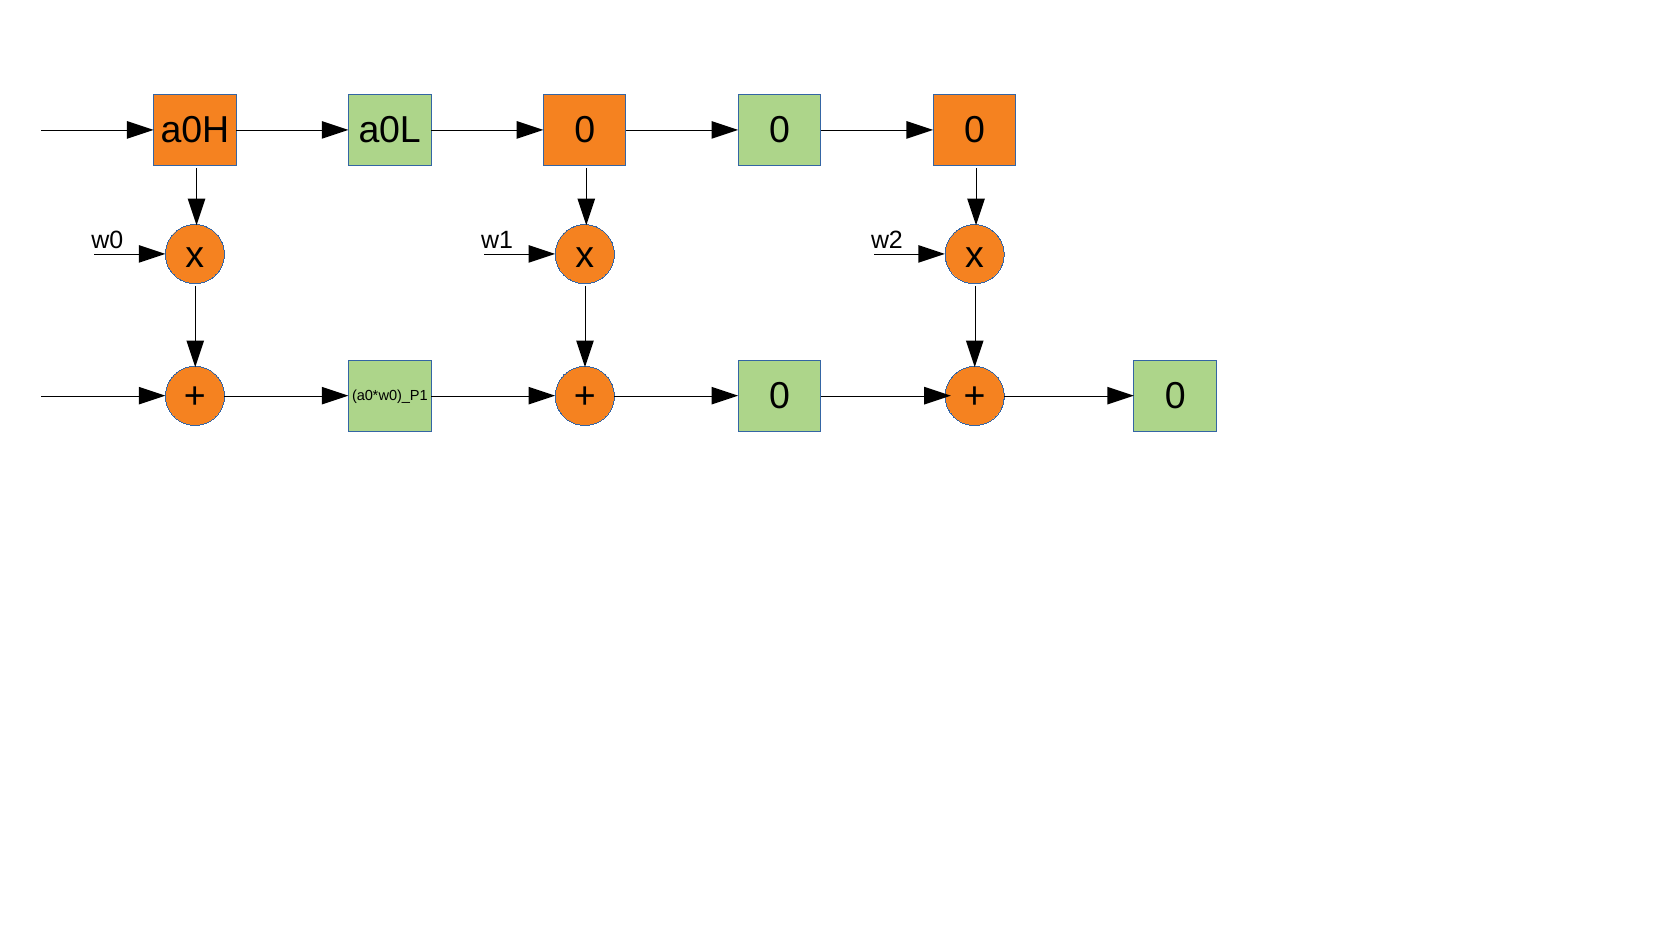

a0H
a0L
0
0
0
w0
w1
w2
x
x
x
(a0*w0)_P1
0
0
+
+
+